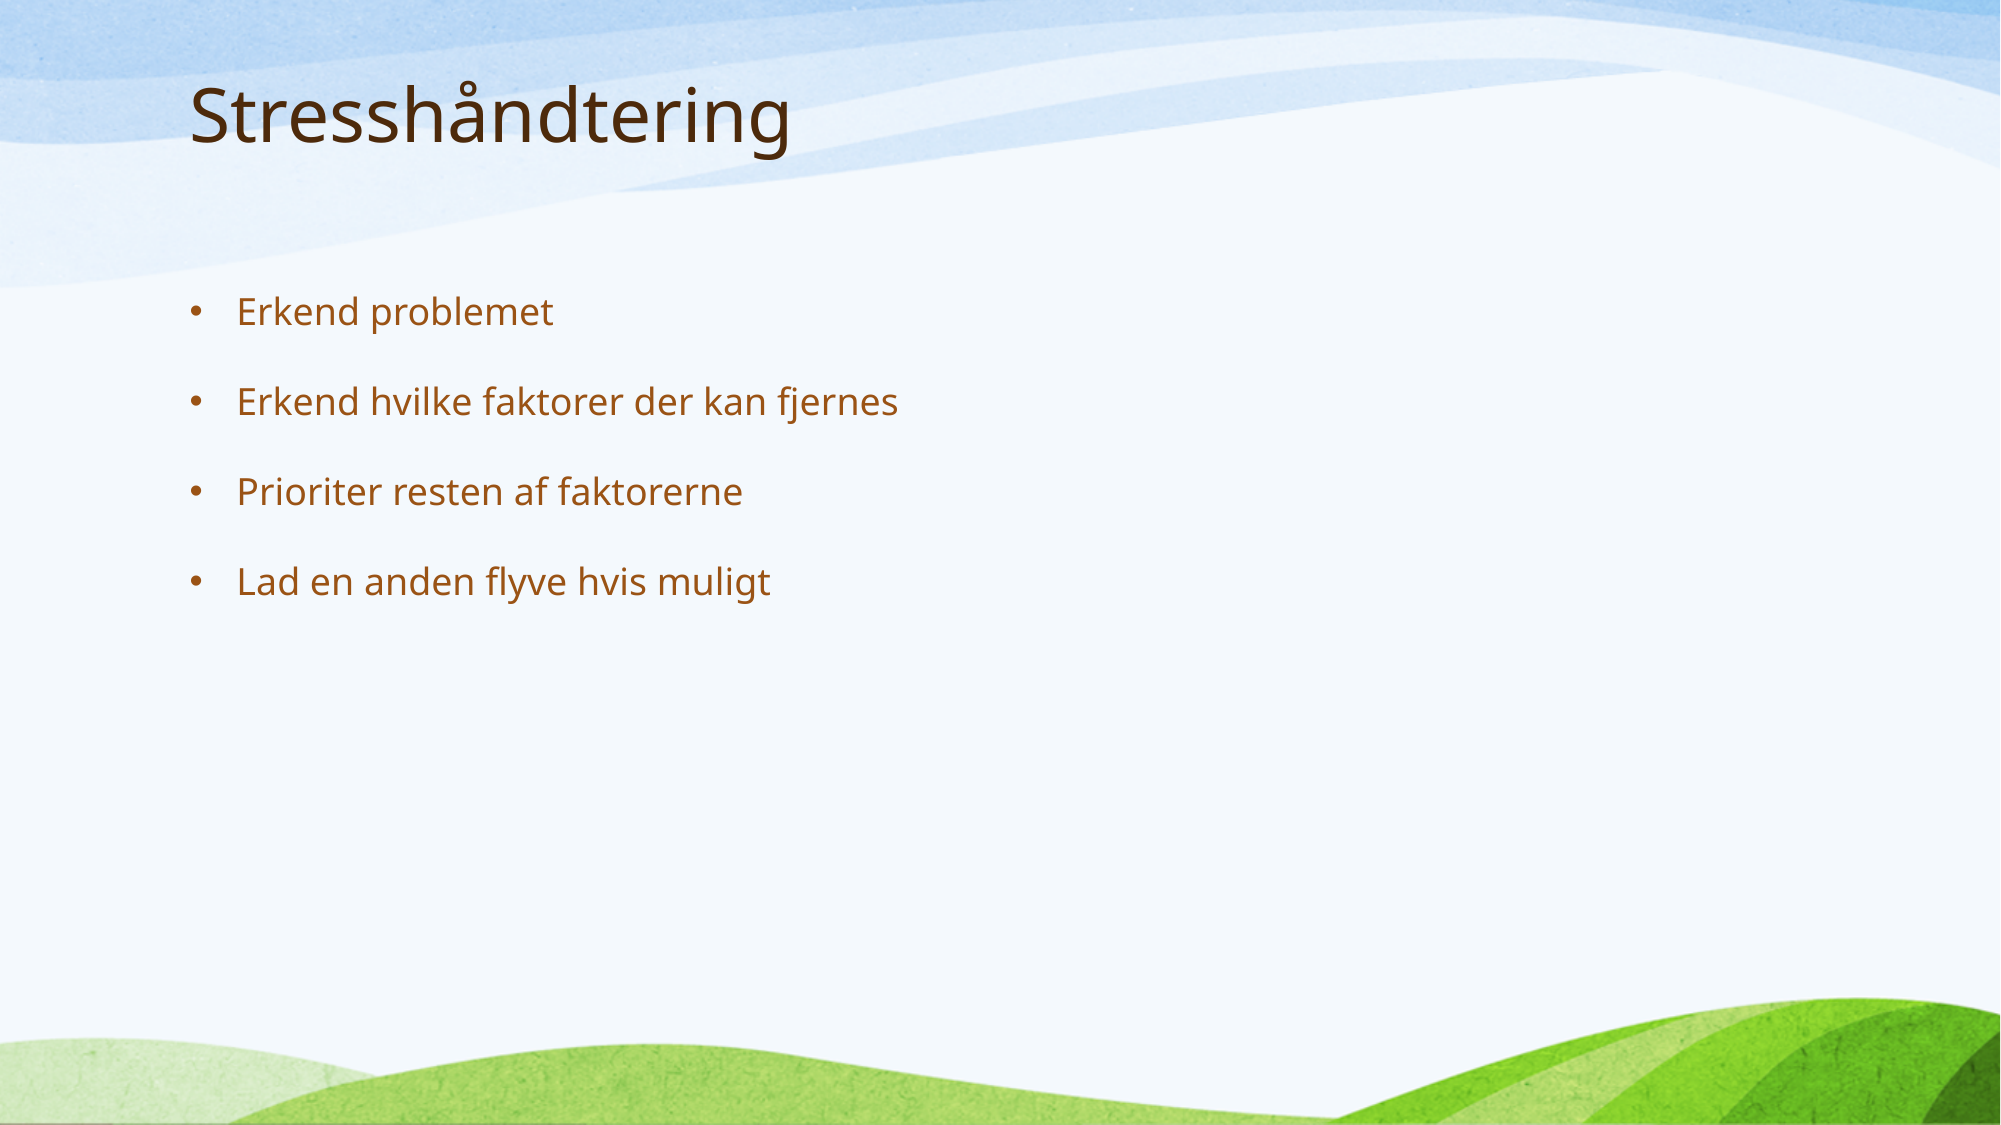

# Stresshåndtering
Erkend problemet
Erkend hvilke faktorer der kan fjernes
Prioriter resten af faktorerne
Lad en anden flyve hvis muligt